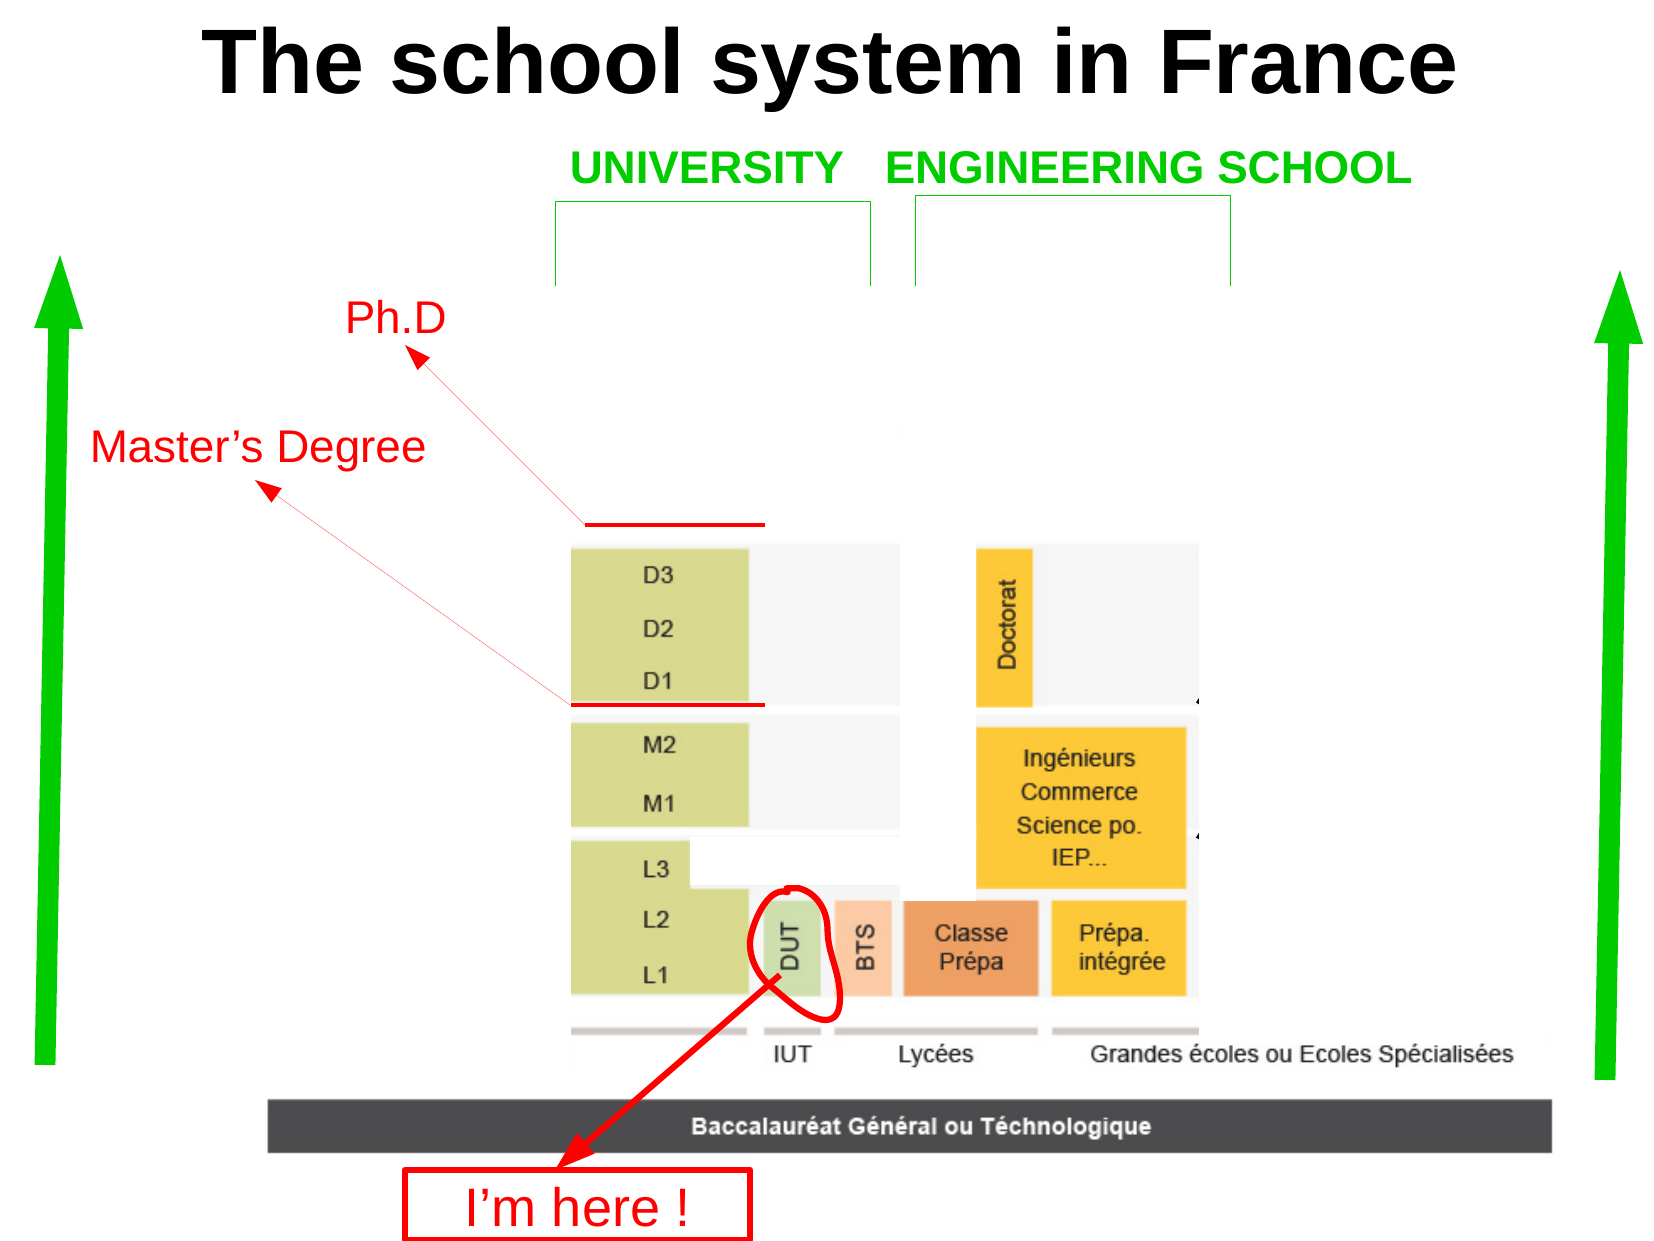

# The school system in France
UNIVERSITY
ENGINEERING SCHOOL
Ph.D
Master’s Degree
I’m here !